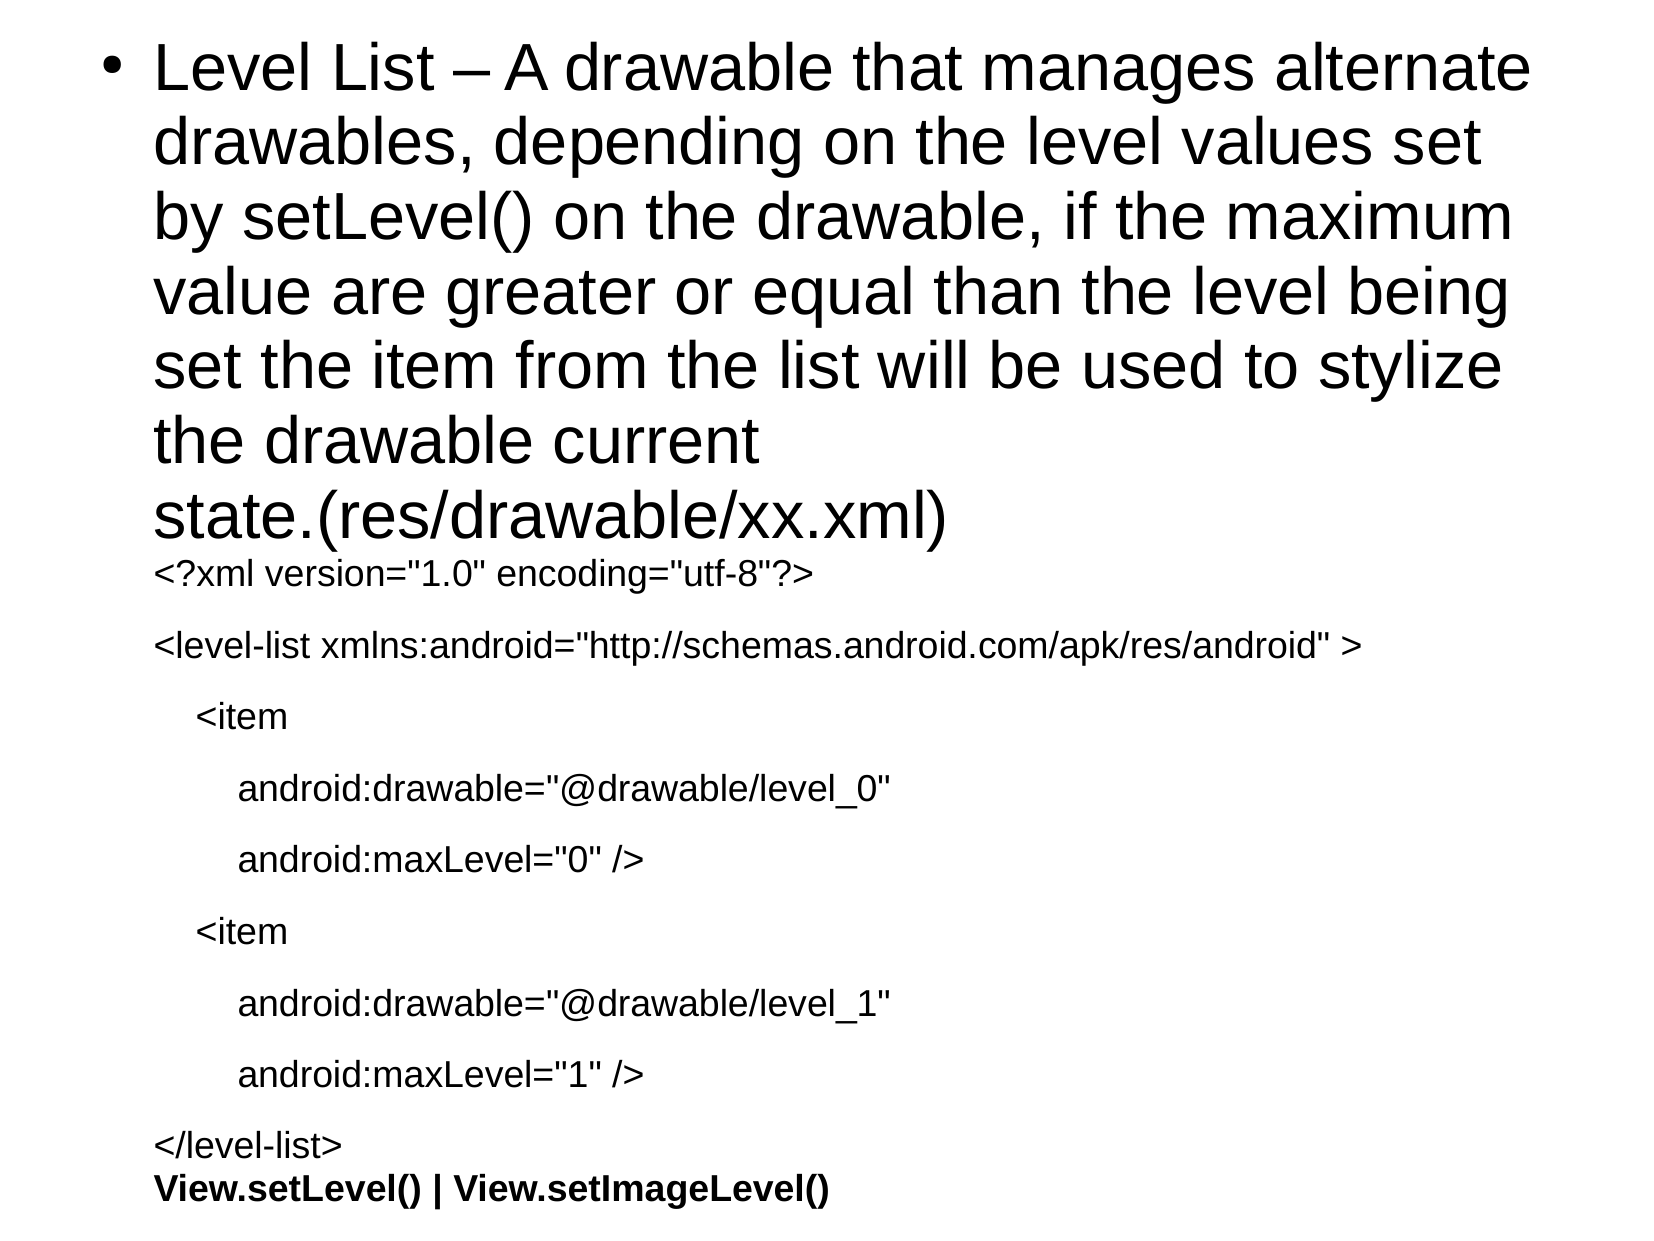

# Level List – A drawable that manages alternate drawables, depending on the level values set by setLevel() on the drawable, if the maximum value are greater or equal than the level being set the item from the list will be used to stylize the drawable current state.(res/drawable/xx.xml) <?xml version="1.0" encoding="utf-8"?>
<level-list xmlns:android="http://schemas.android.com/apk/res/android" >
 <item
 android:drawable="@drawable/level_0"
 android:maxLevel="0" />
 <item
 android:drawable="@drawable/level_1"
 android:maxLevel="1" />
</level-list>
View.setLevel() | View.setImageLevel()